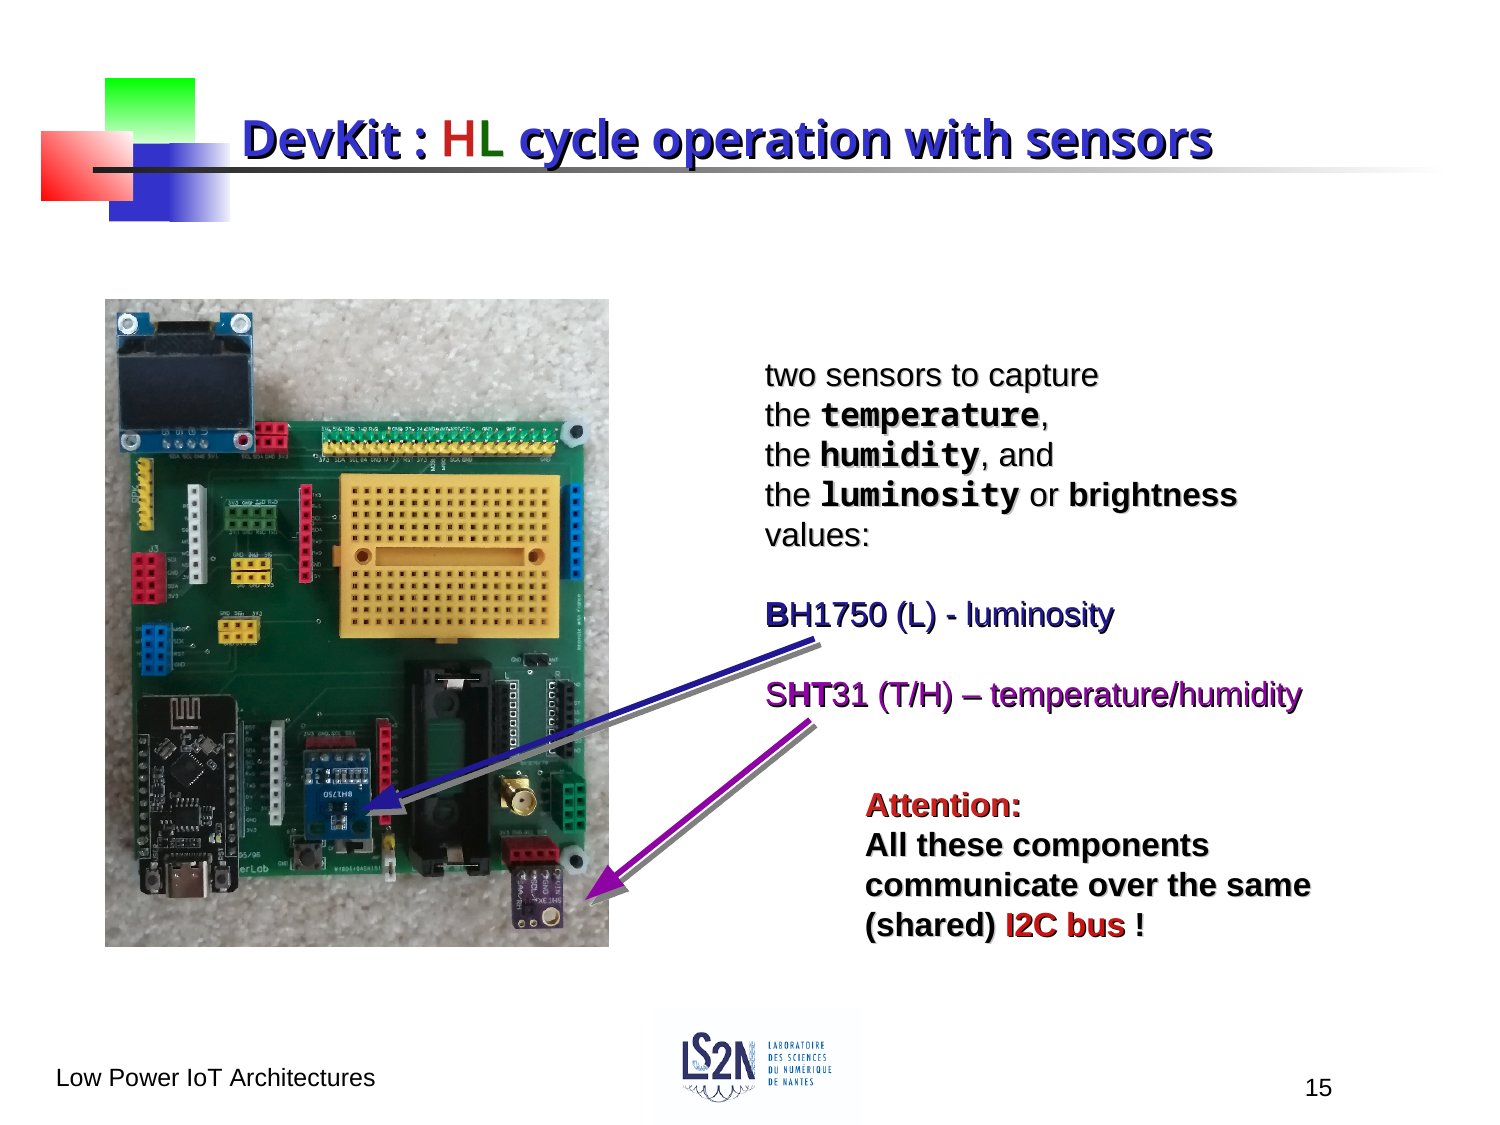

# DevKit : HL cycle operation with sensors
two sensors to capture
the temperature,
the humidity, and
the luminosity or brightness values:
BH1750 (L) - luminosity
SHT31 (T/H) – temperature/humidity
Attention:
All these components communicate over the same (shared) I2C bus !
15